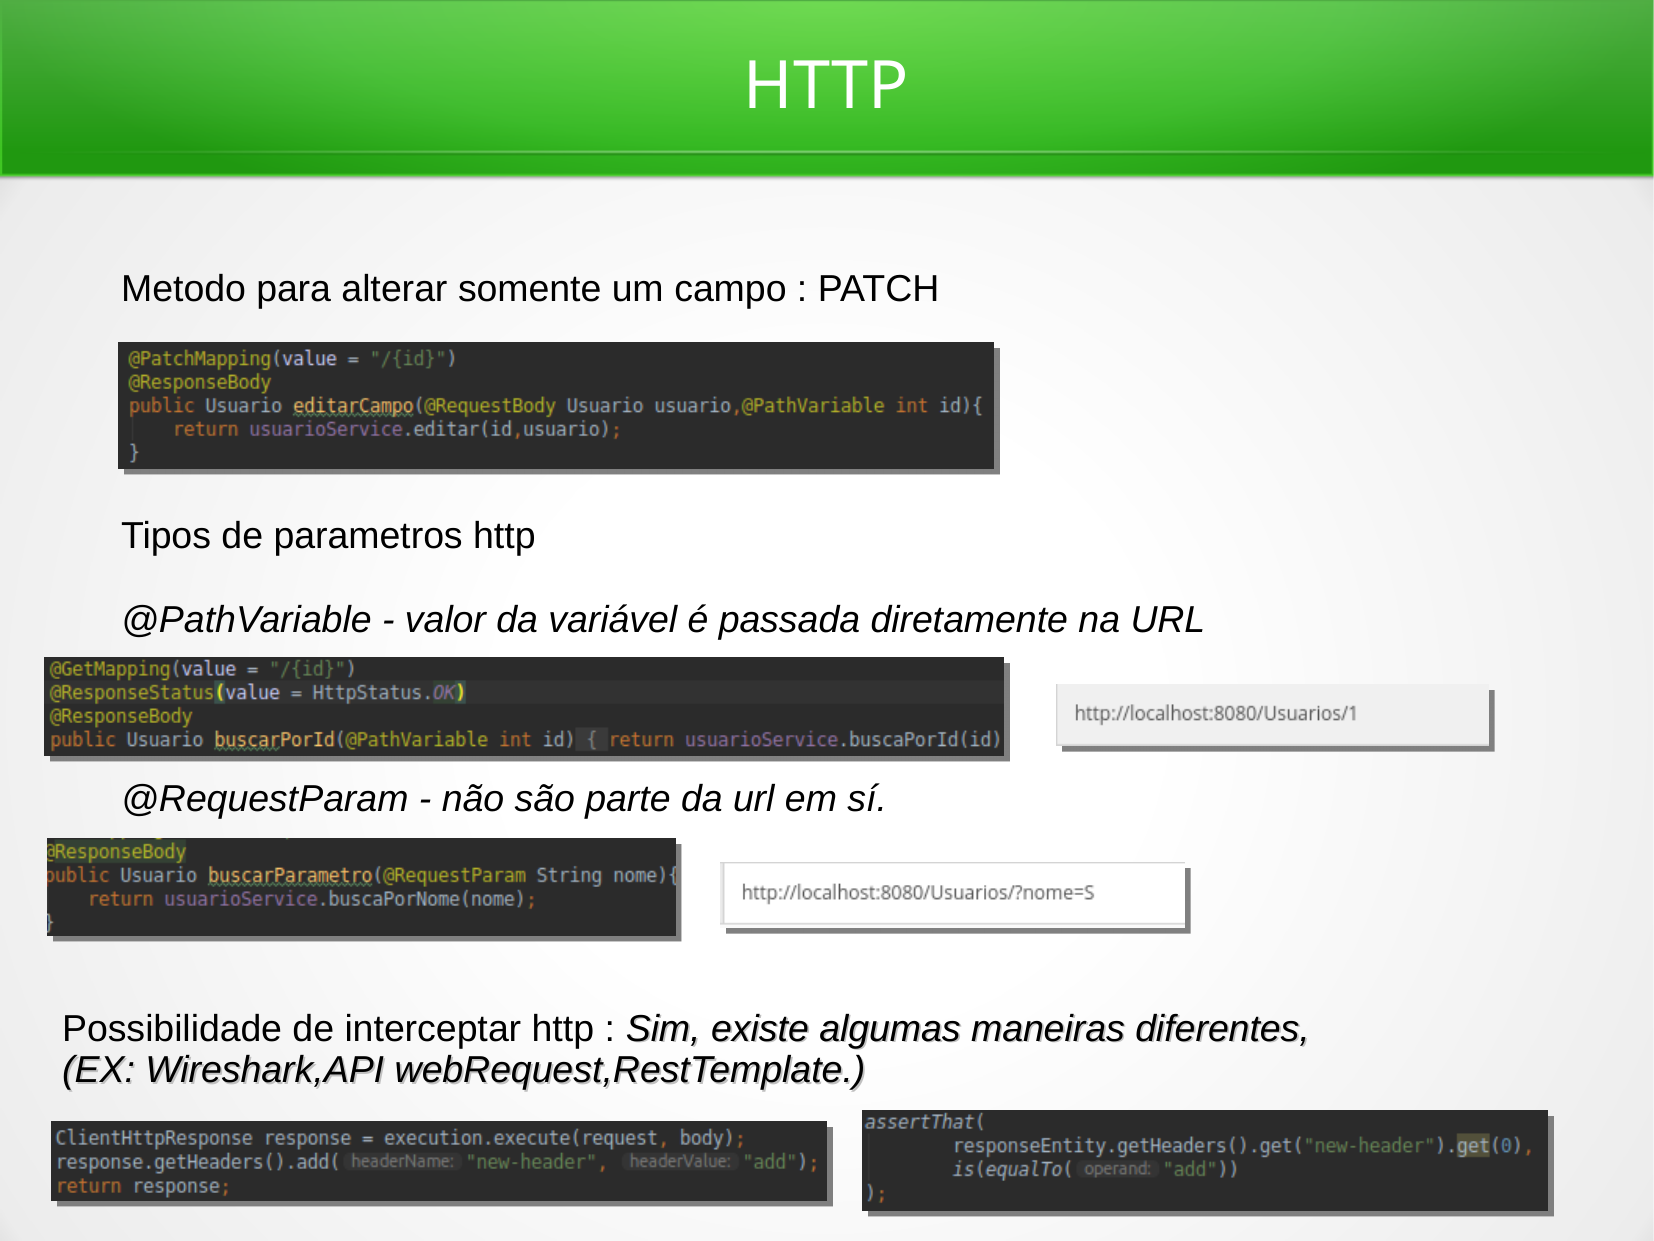

# HTTP
Metodo para alterar somente um campo : PATCH
Tipos de parametros http
@PathVariable - valor da variável é passada diretamente na URL
@RequestParam - não são parte da url em sí.
Possibilidade de interceptar http : Sim, existe algumas maneiras diferentes, (EX: Wireshark,API webRequest,RestTemplate.)